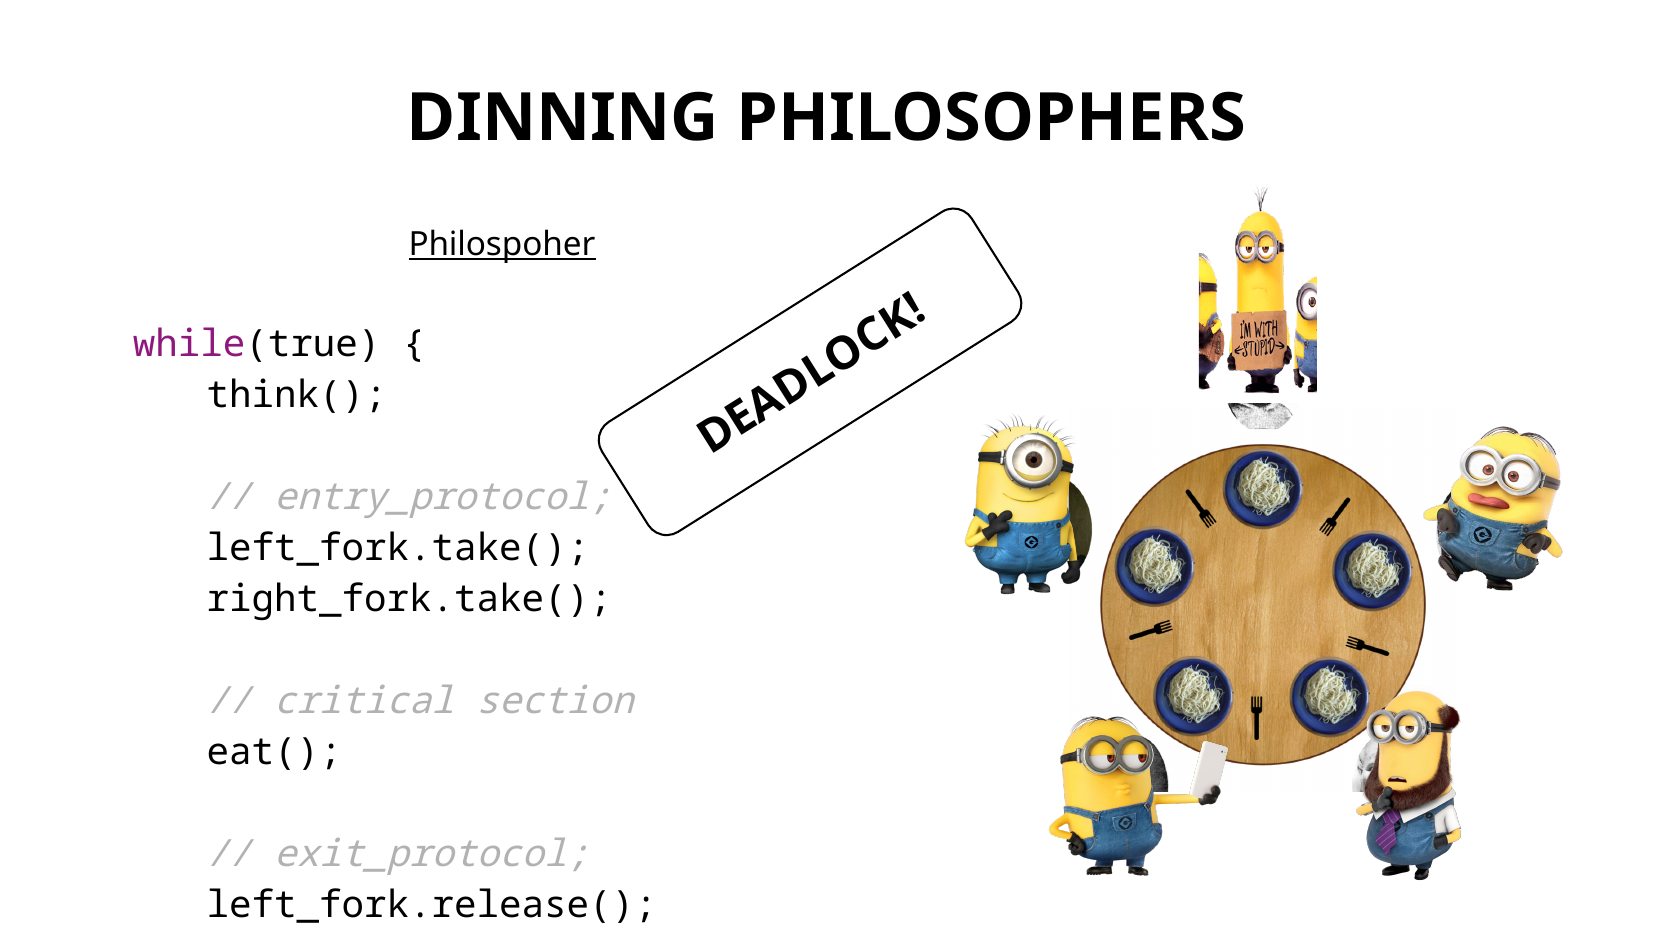

# DINNING PHILOSOPHERS
Philospoher
while(true) {
	think();
	// entry_protocol;
	left_fork.take();
	right_fork.take();
	// critical section
	eat();
	// exit_protocol;
	left_fork.release();
	right_fork.release();
}
DEADLOCK!